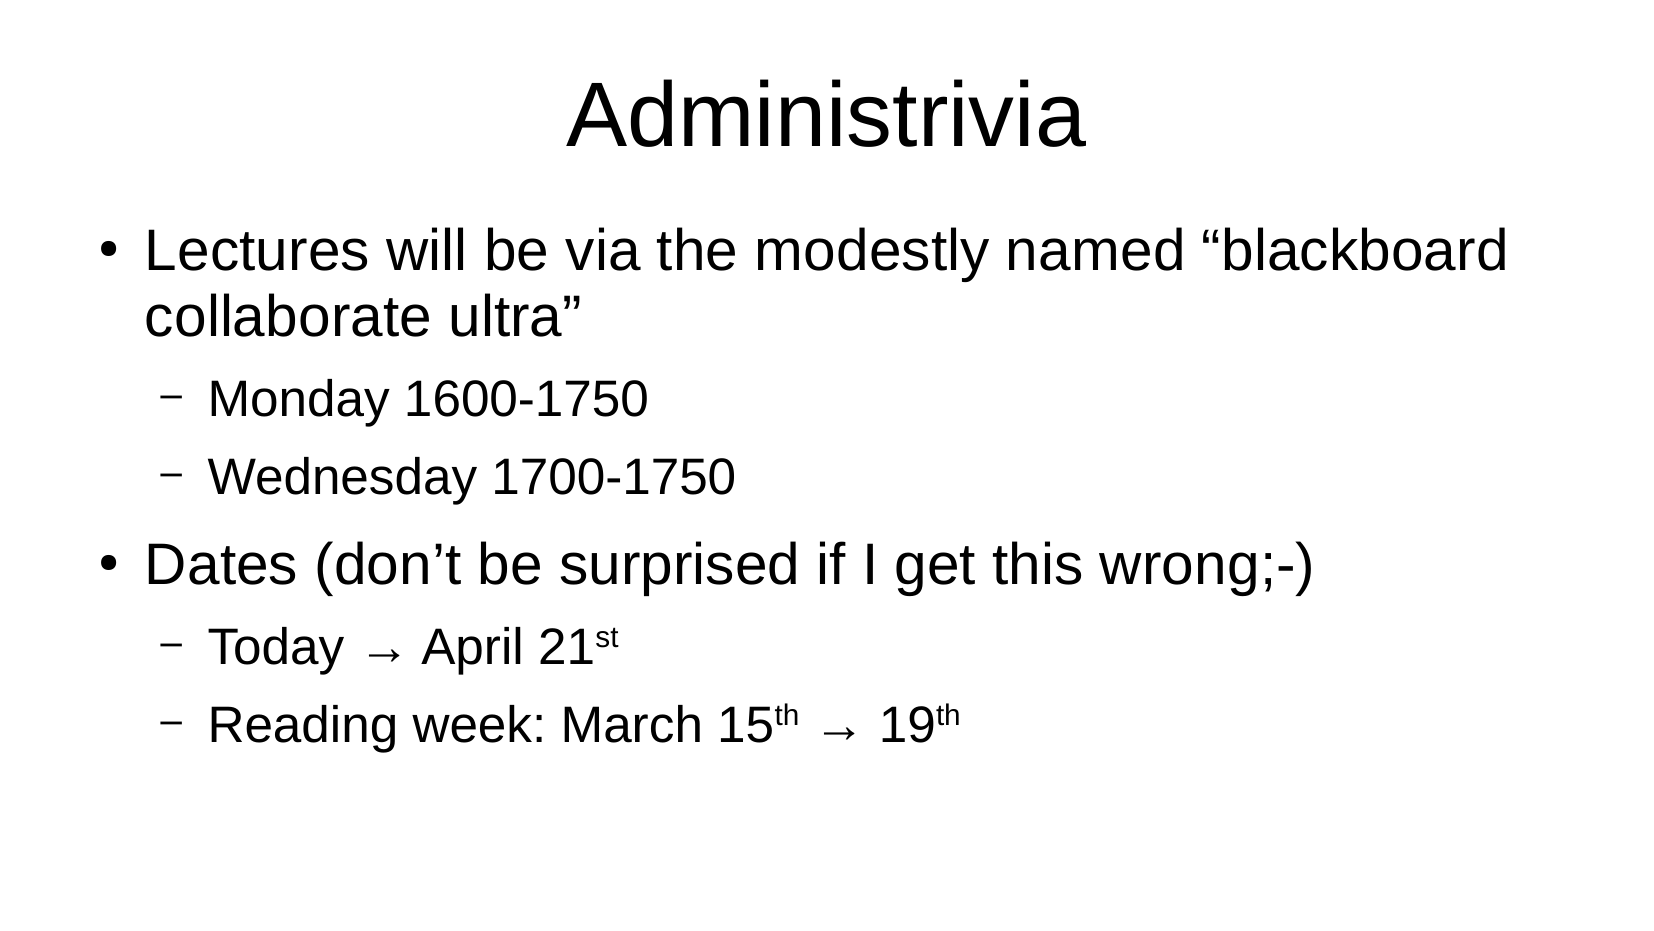

# Administrivia
Lectures will be via the modestly named “blackboard collaborate ultra”
Monday 1600-1750
Wednesday 1700-1750
Dates (don’t be surprised if I get this wrong;-)
Today → April 21st
Reading week: March 15th → 19th